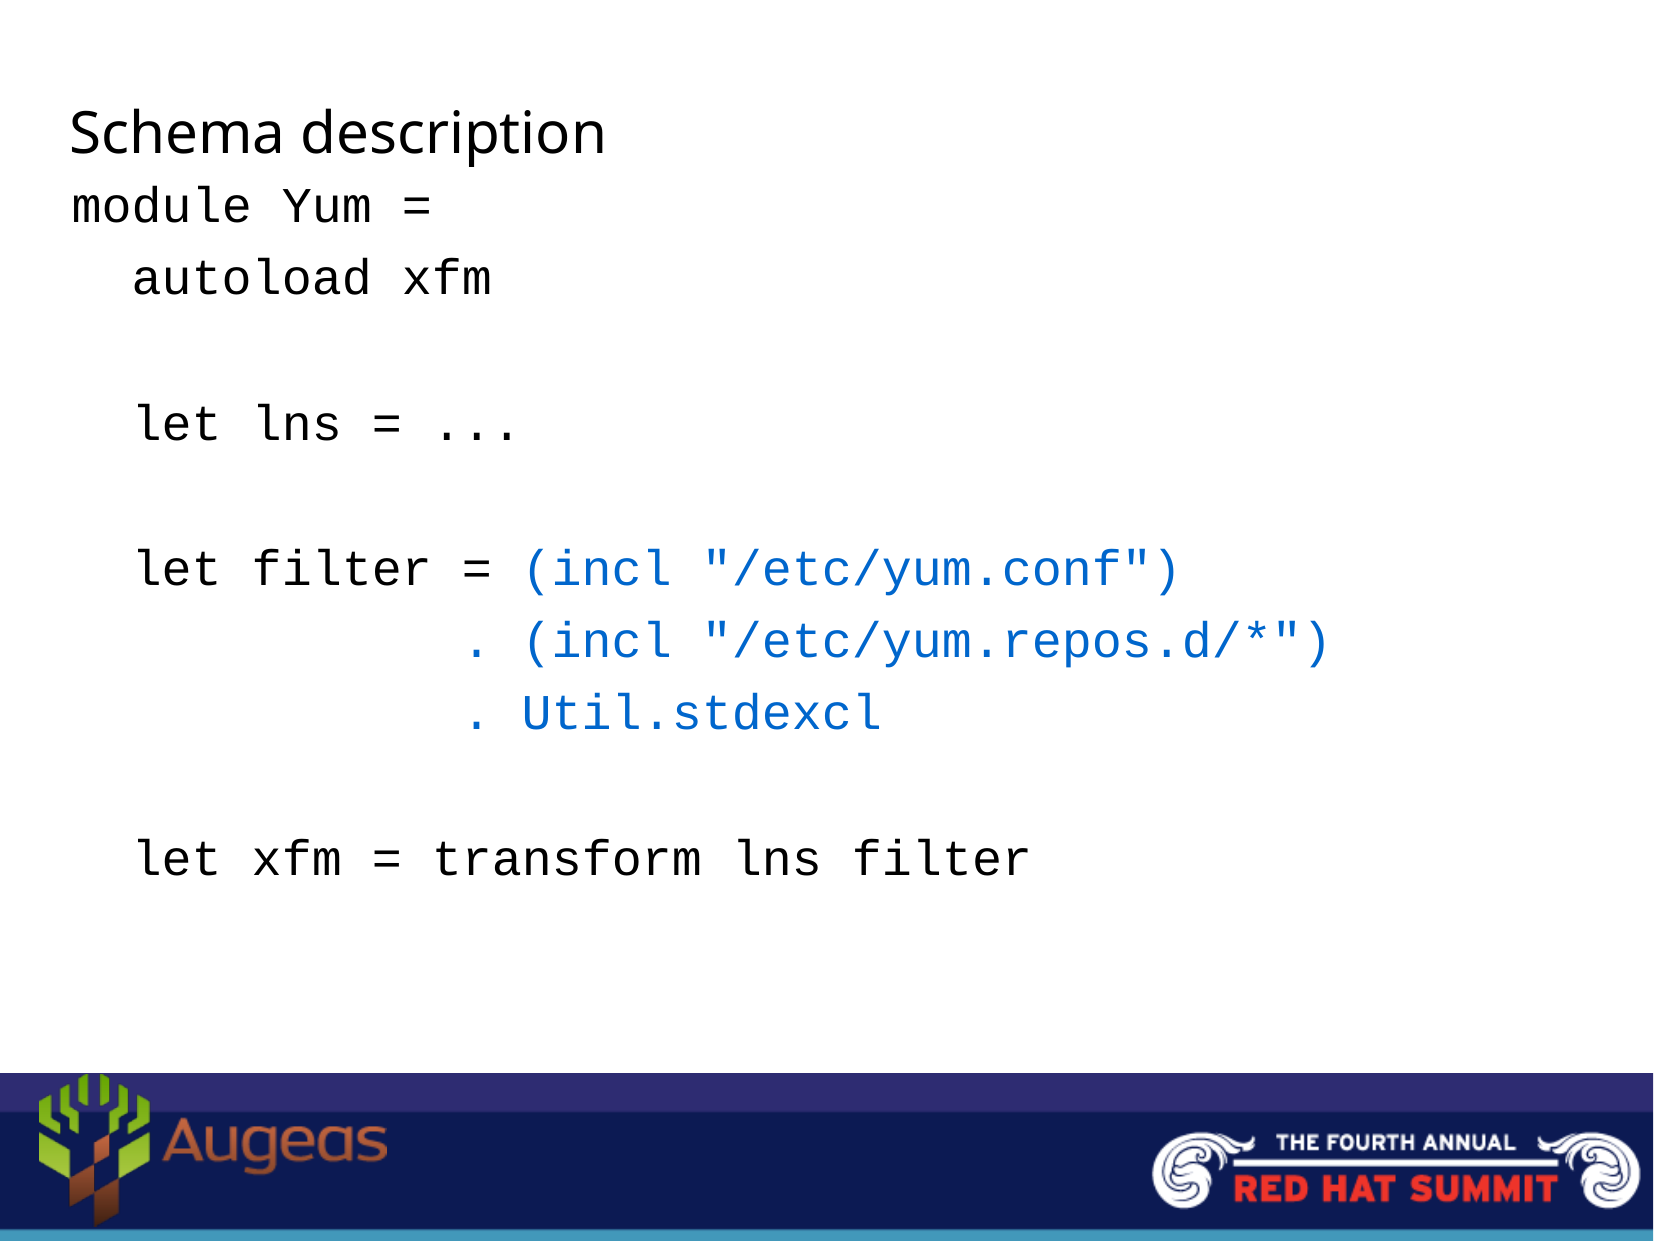

# Schema description
module Yum =
 autoload xfm
 let lns = ...
 let filter = (incl "/etc/yum.conf")
 . (incl "/etc/yum.repos.d/*")
 . Util.stdexcl
 let xfm = transform lns filter